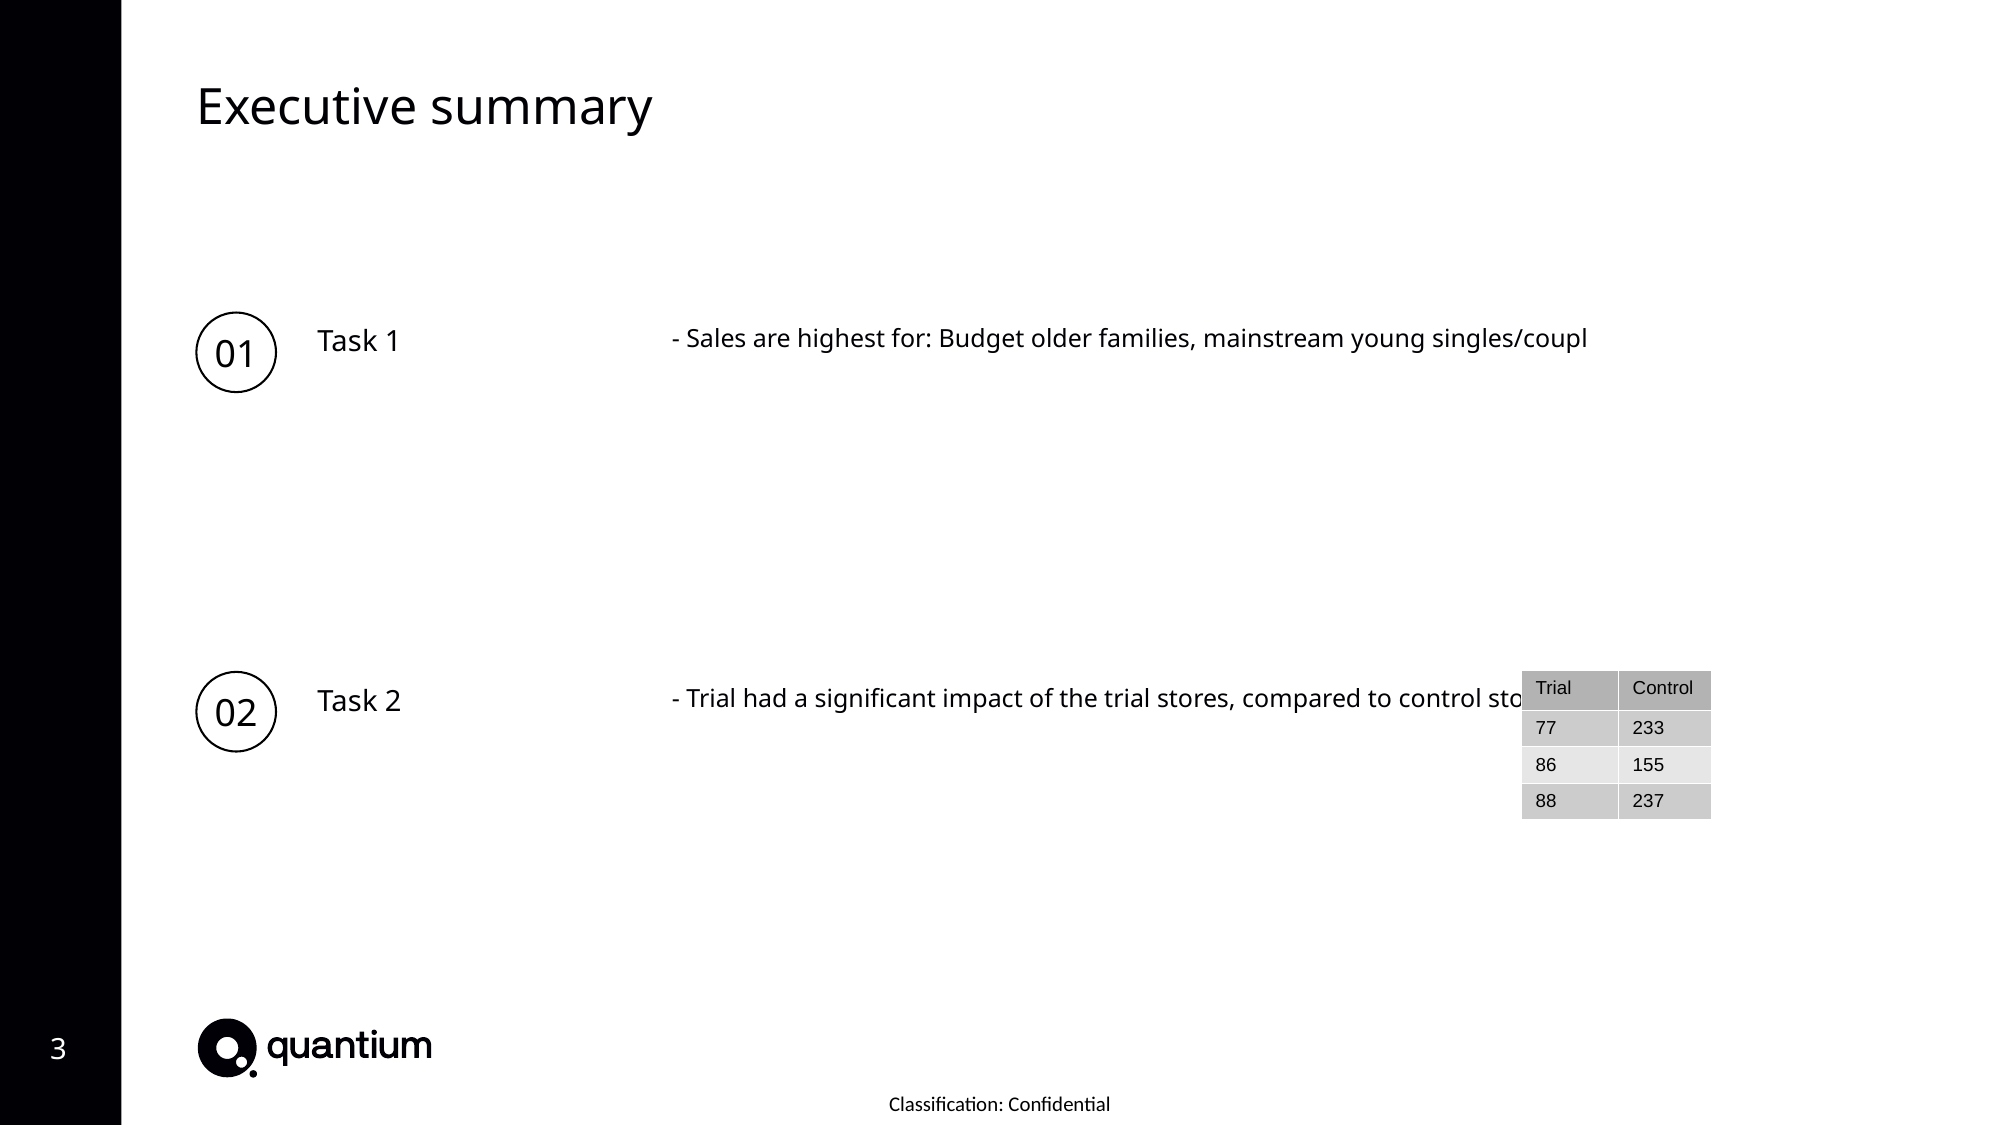

# Executive summary
01
Task 1
- Sales are highest for: Budget older families, mainstream young singles/coupl
| Trial | Control |
| --- | --- |
| 77 | 233 |
| 86 | 155 |
| 88 | 237 |
02
Task 2
- Trial had a significant impact of the trial stores, compared to control stor